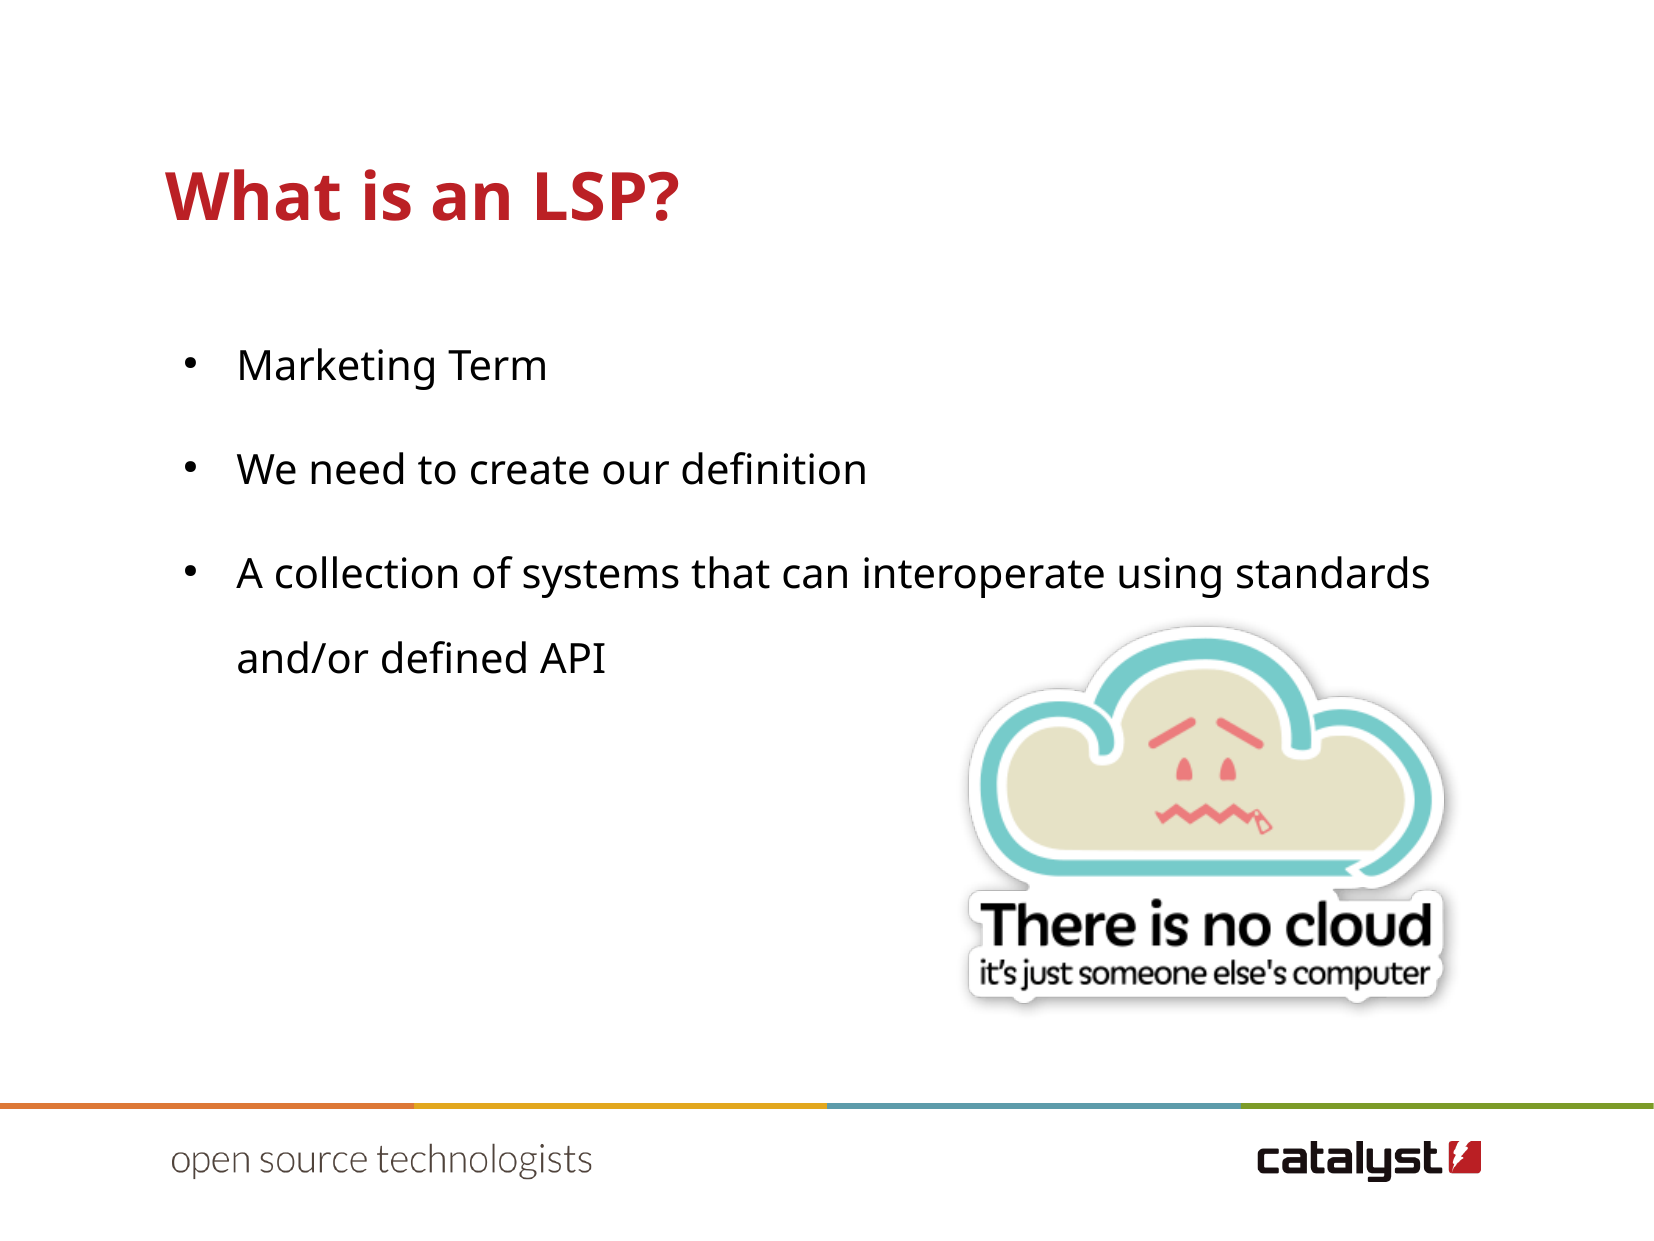

# What is an LSP?
Marketing Term
We need to create our definition
A collection of systems that can interoperate using standards and/or defined API